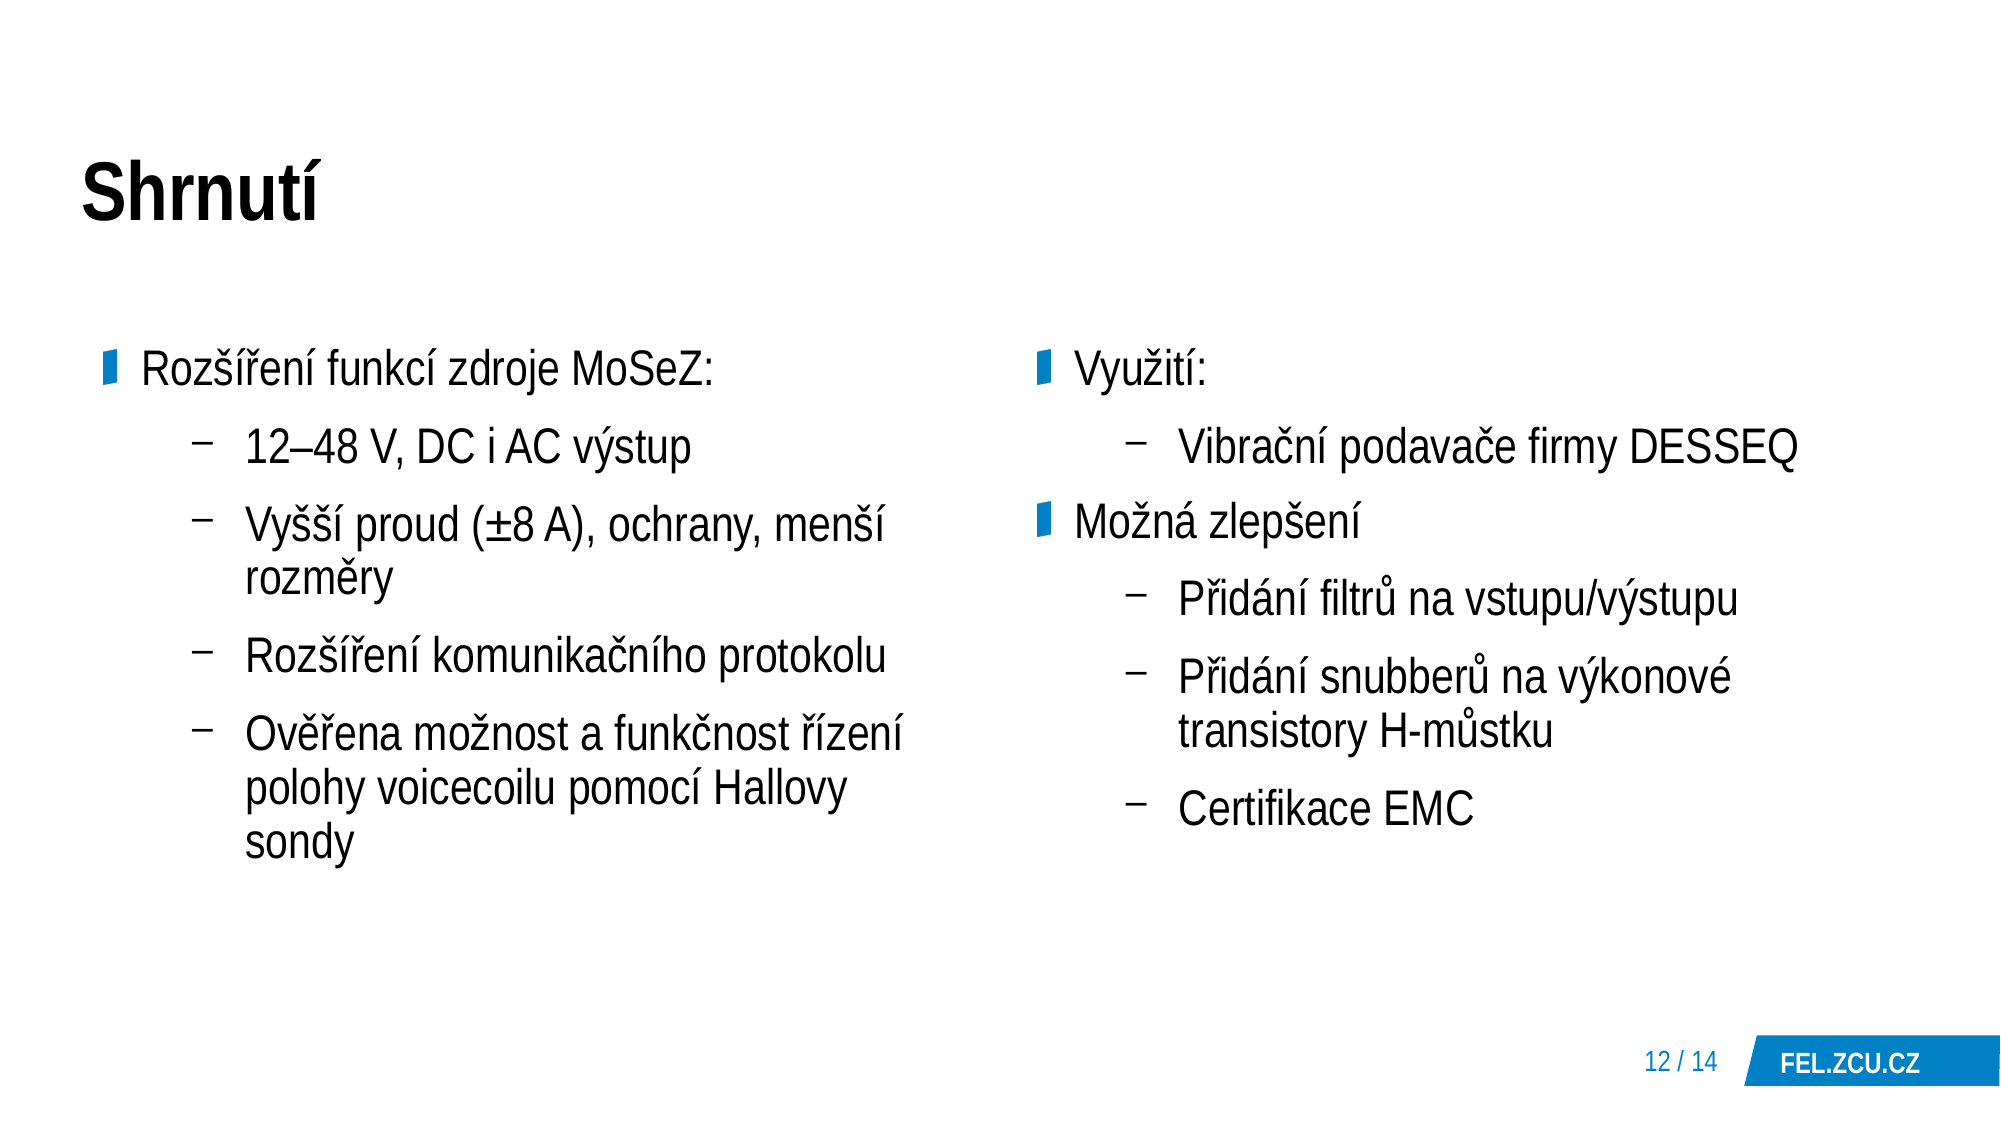

Shrnutí
# Využití:
Vibrační podavače firmy DESSEQ
Možná zlepšení
Přidání filtrů na vstupu/výstupu
Přidání snubberů na výkonové transistory H-můstku
Certifikace EMC
Rozšíření funkcí zdroje MoSeZ:
12–48 V, DC i AC výstup
Vyšší proud (±8 A), ochrany, menší rozměry
Rozšíření komunikačního protokolu
Ověřena možnost a funkčnost řízení polohy voicecoilu pomocí Hallovy sondy